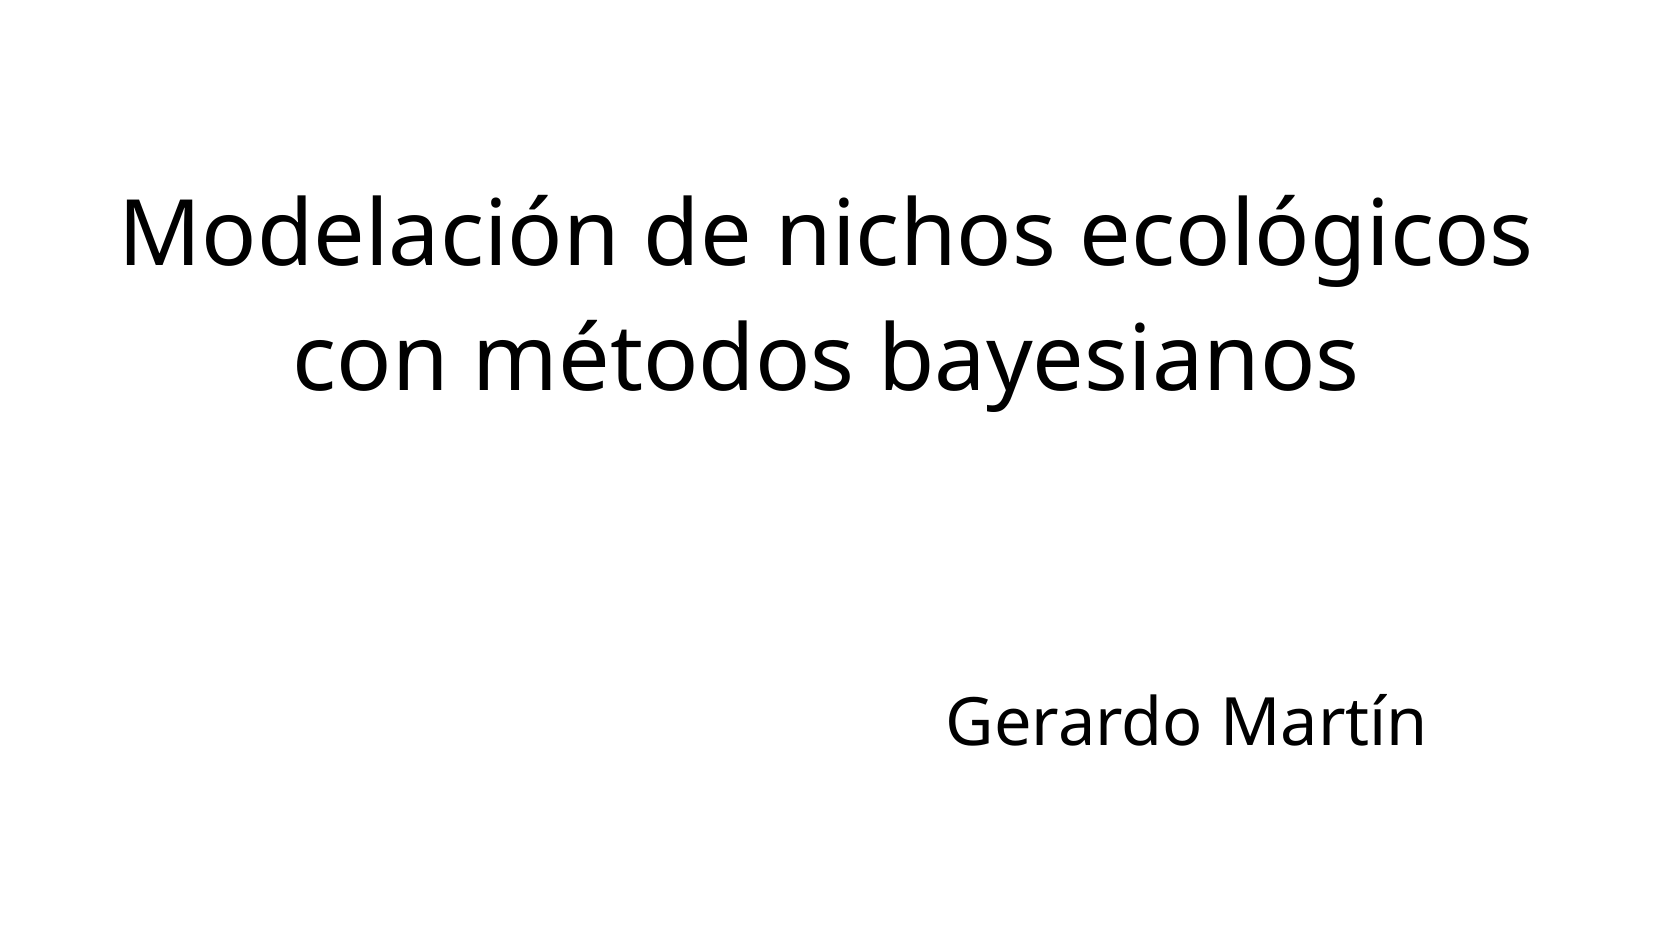

# Modelación de nichos ecológicos con métodos bayesianos
Gerardo Martín